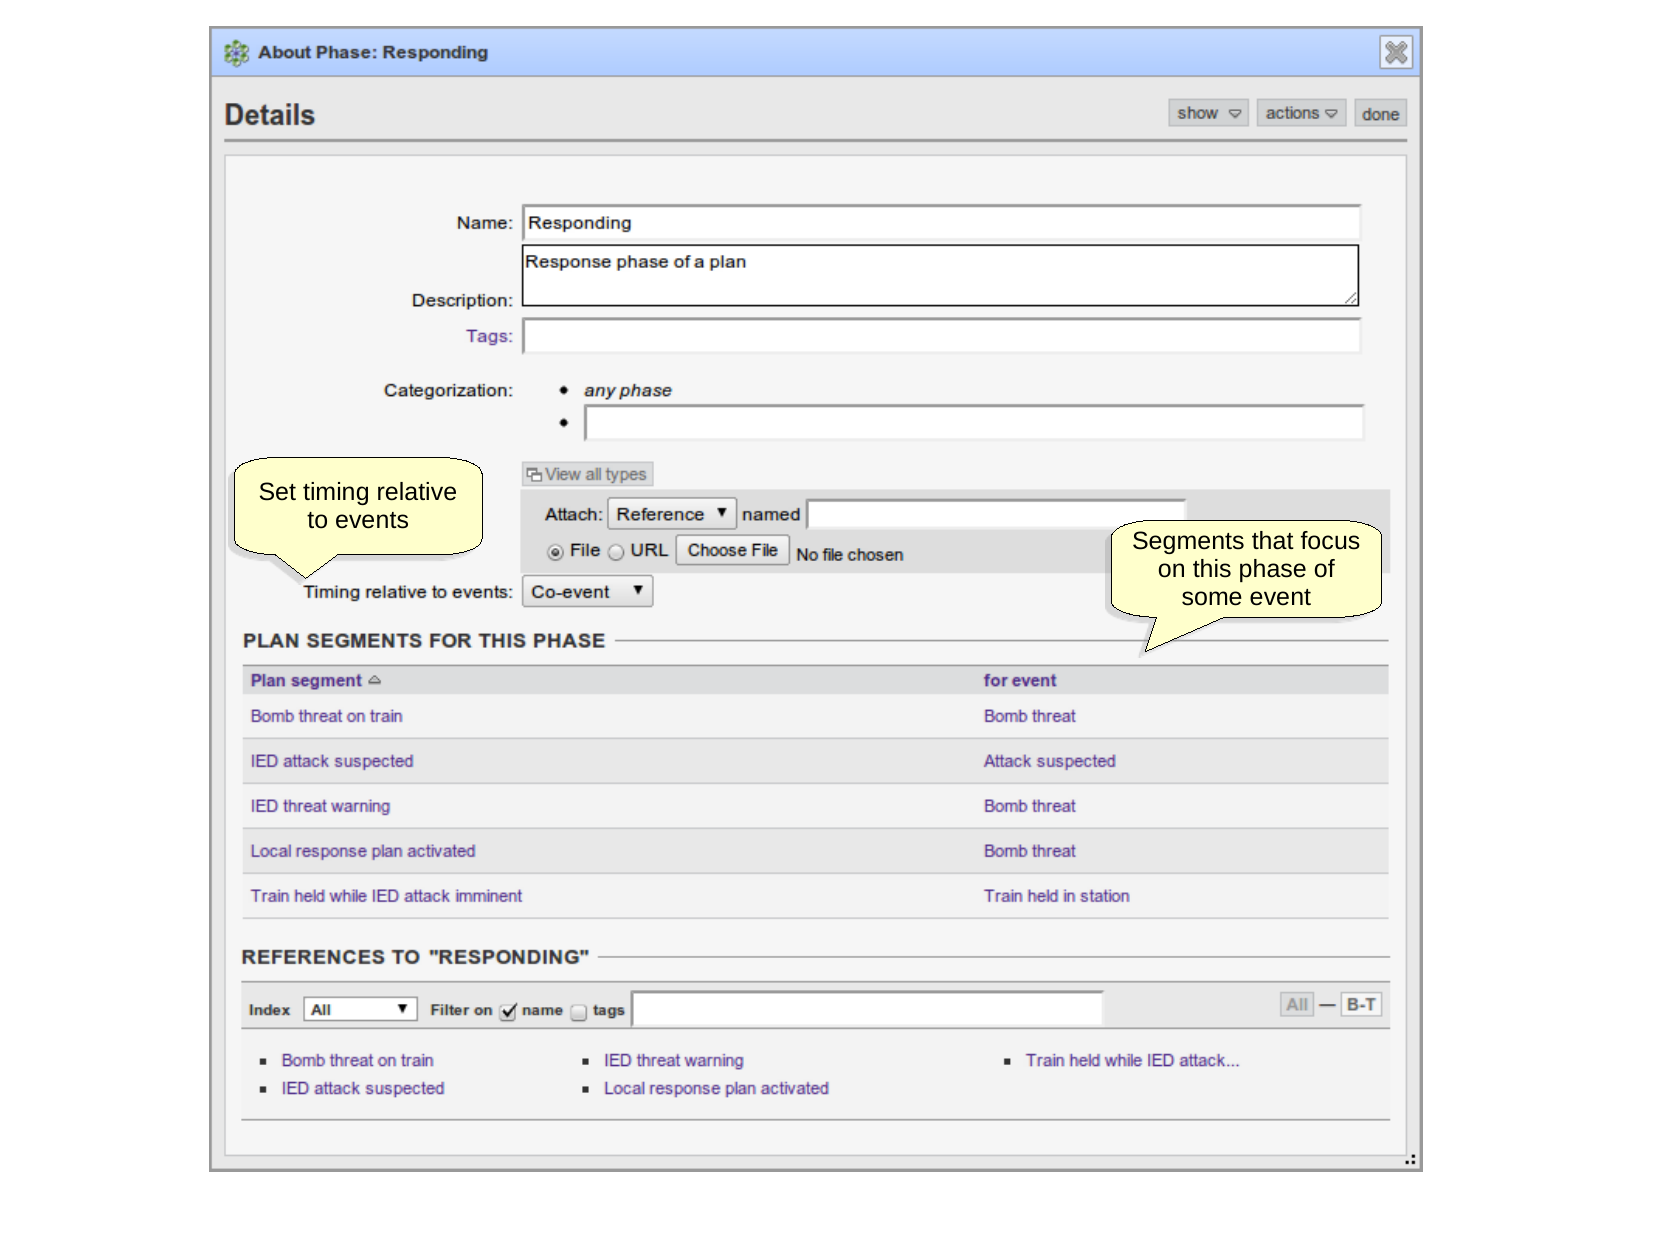

Set timing relative to events
Segments that focus on this phase of some event